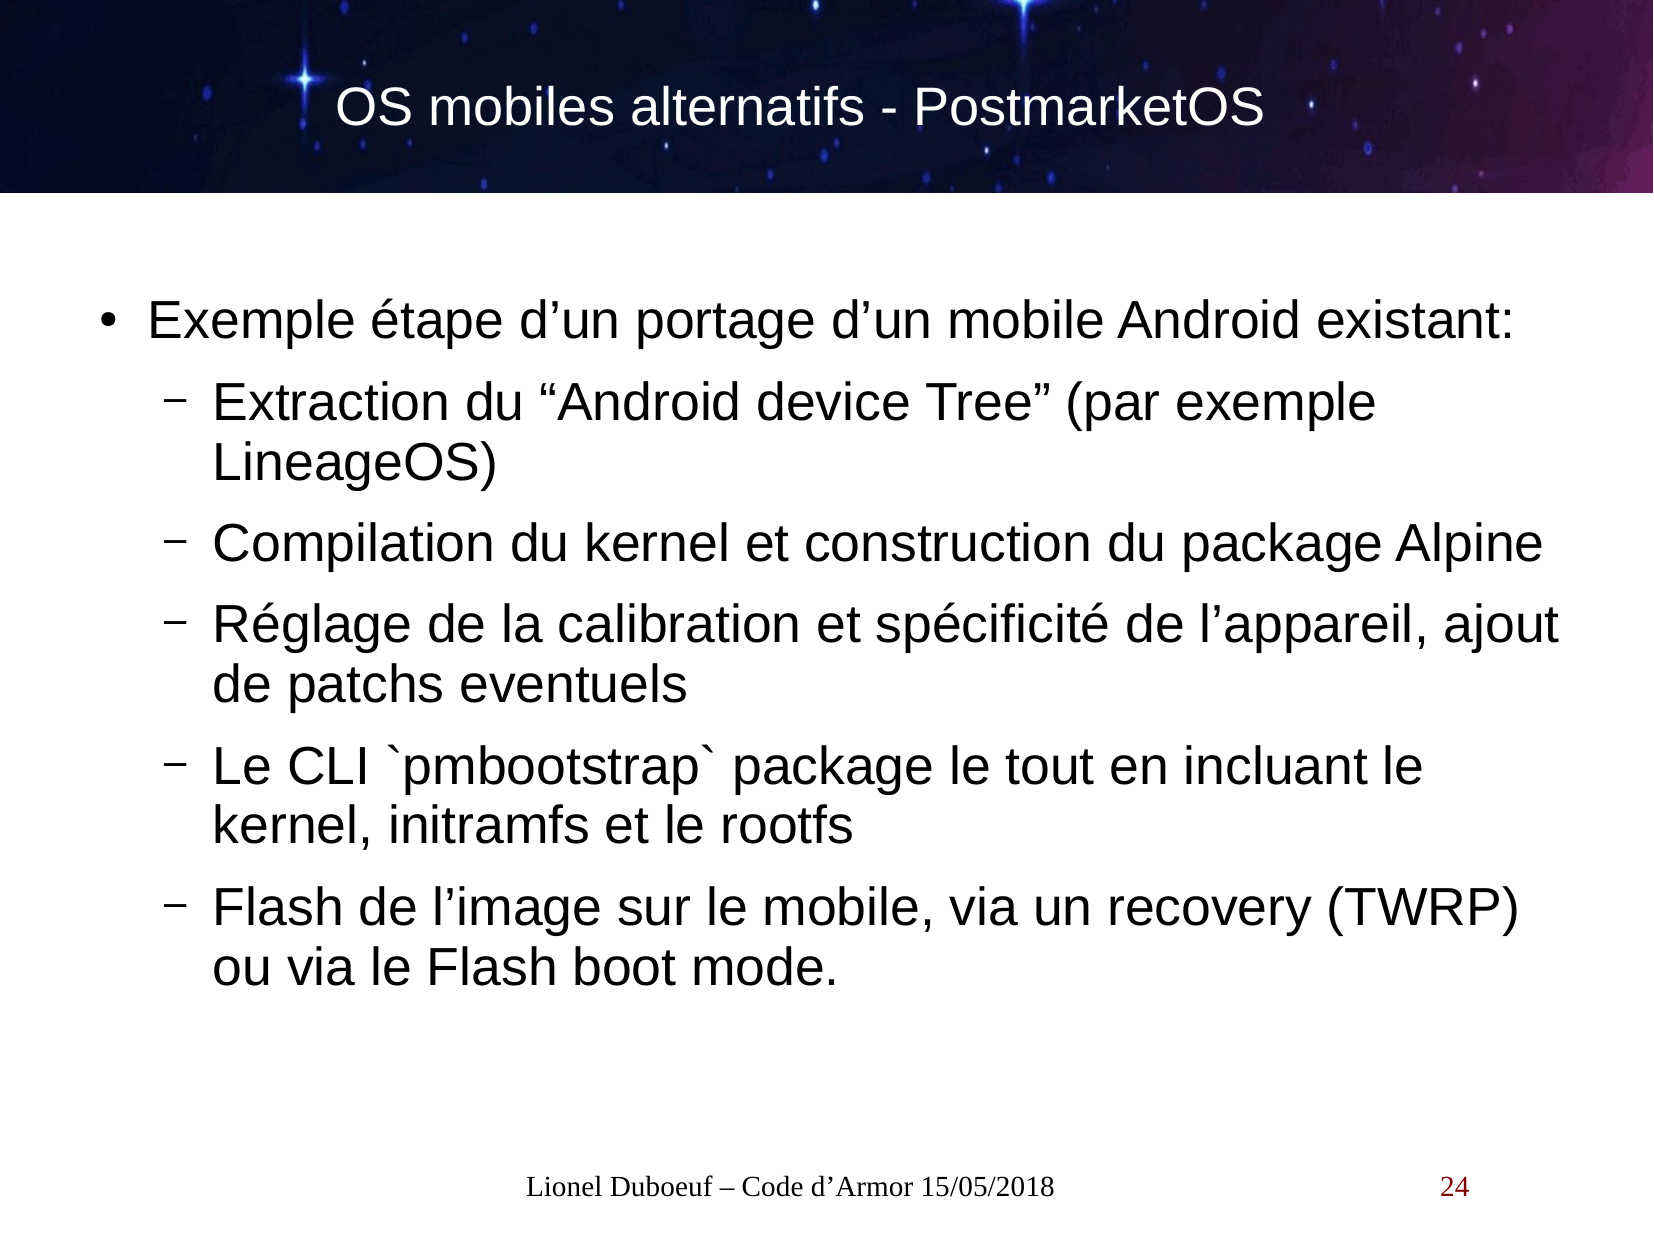

# OS mobiles alternatifs - PostmarketOS
Exemple étape d’un portage d’un mobile Android existant:
Extraction du “Android device Tree” (par exemple LineageOS)
Compilation du kernel et construction du package Alpine
Réglage de la calibration et spécificité de l’appareil, ajout de patchs eventuels
Le CLI `pmbootstrap` package le tout en incluant le kernel, initramfs et le rootfs
Flash de l’image sur le mobile, via un recovery (TWRP) ou via le Flash boot mode.
24